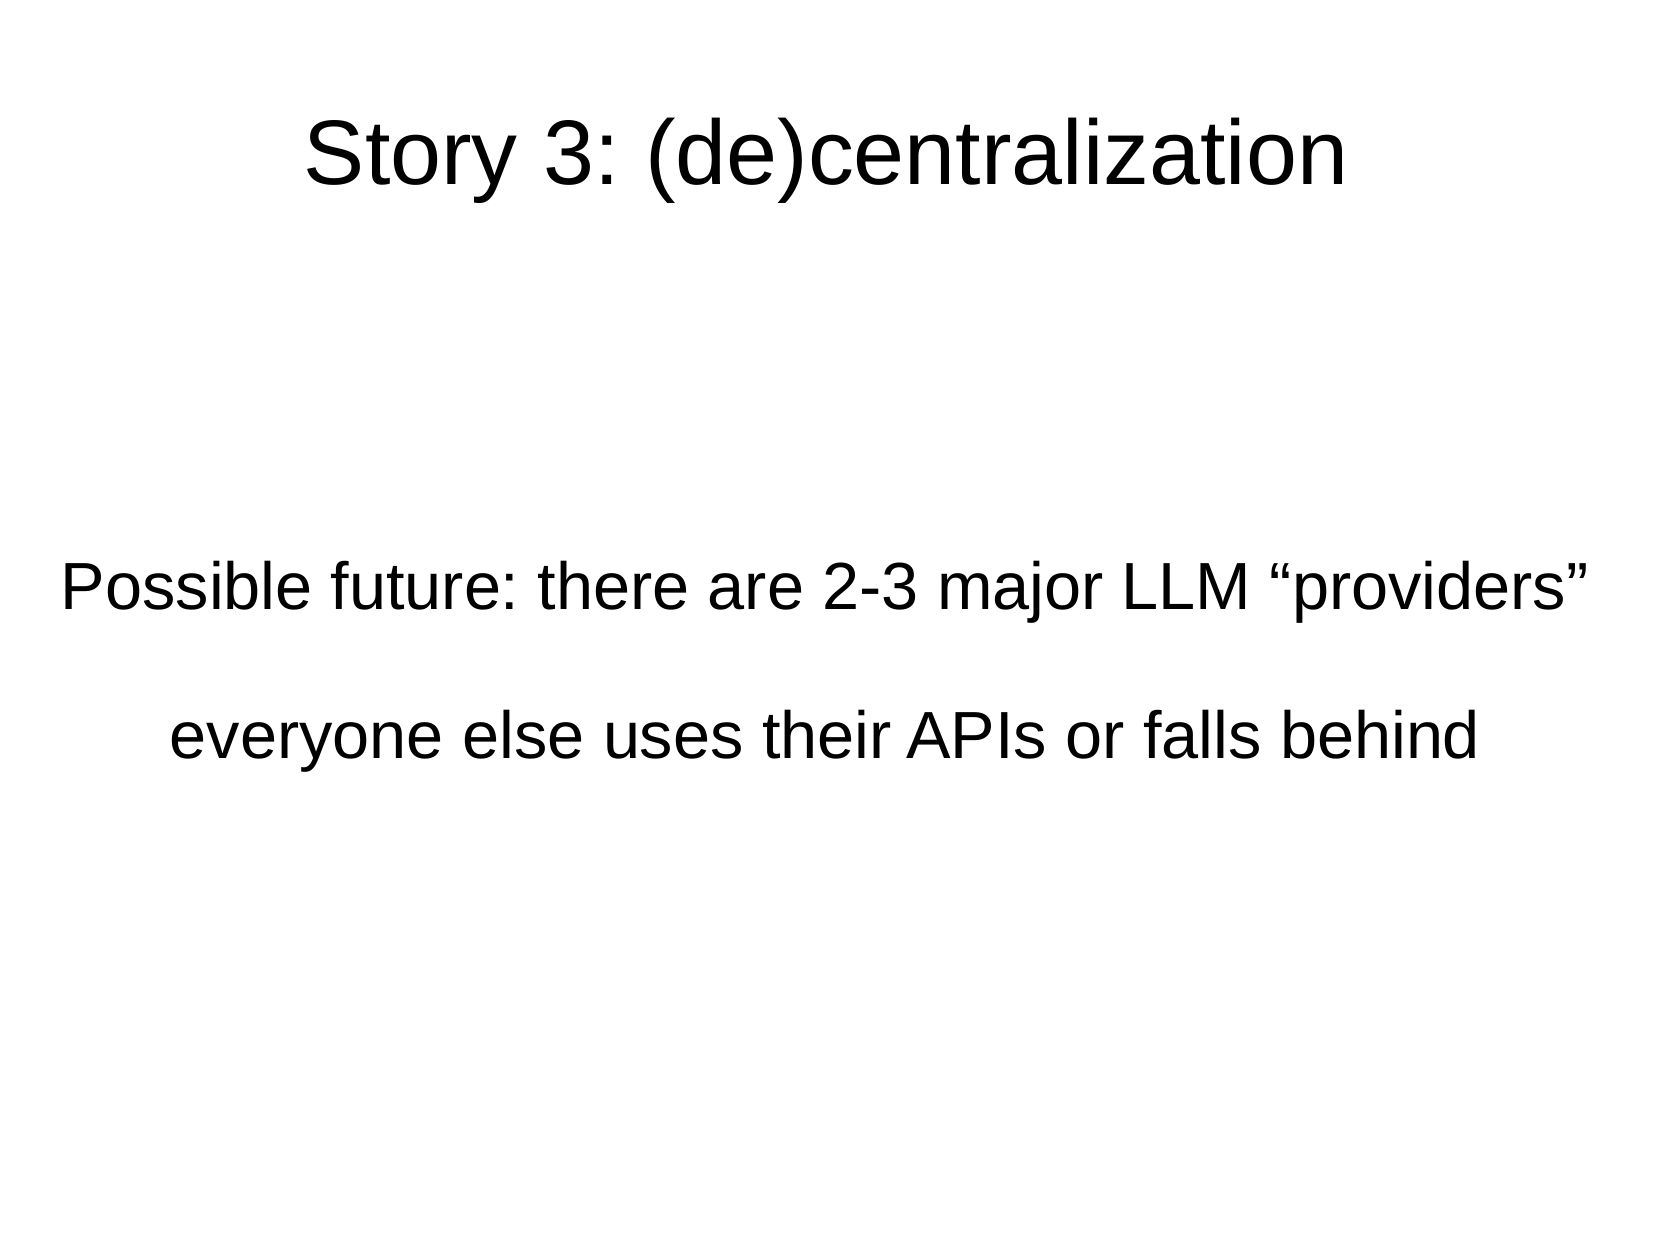

# Story 3: (de)centralization
Possible future: there are 2-3 major LLM “providers”
everyone else uses their APIs or falls behind